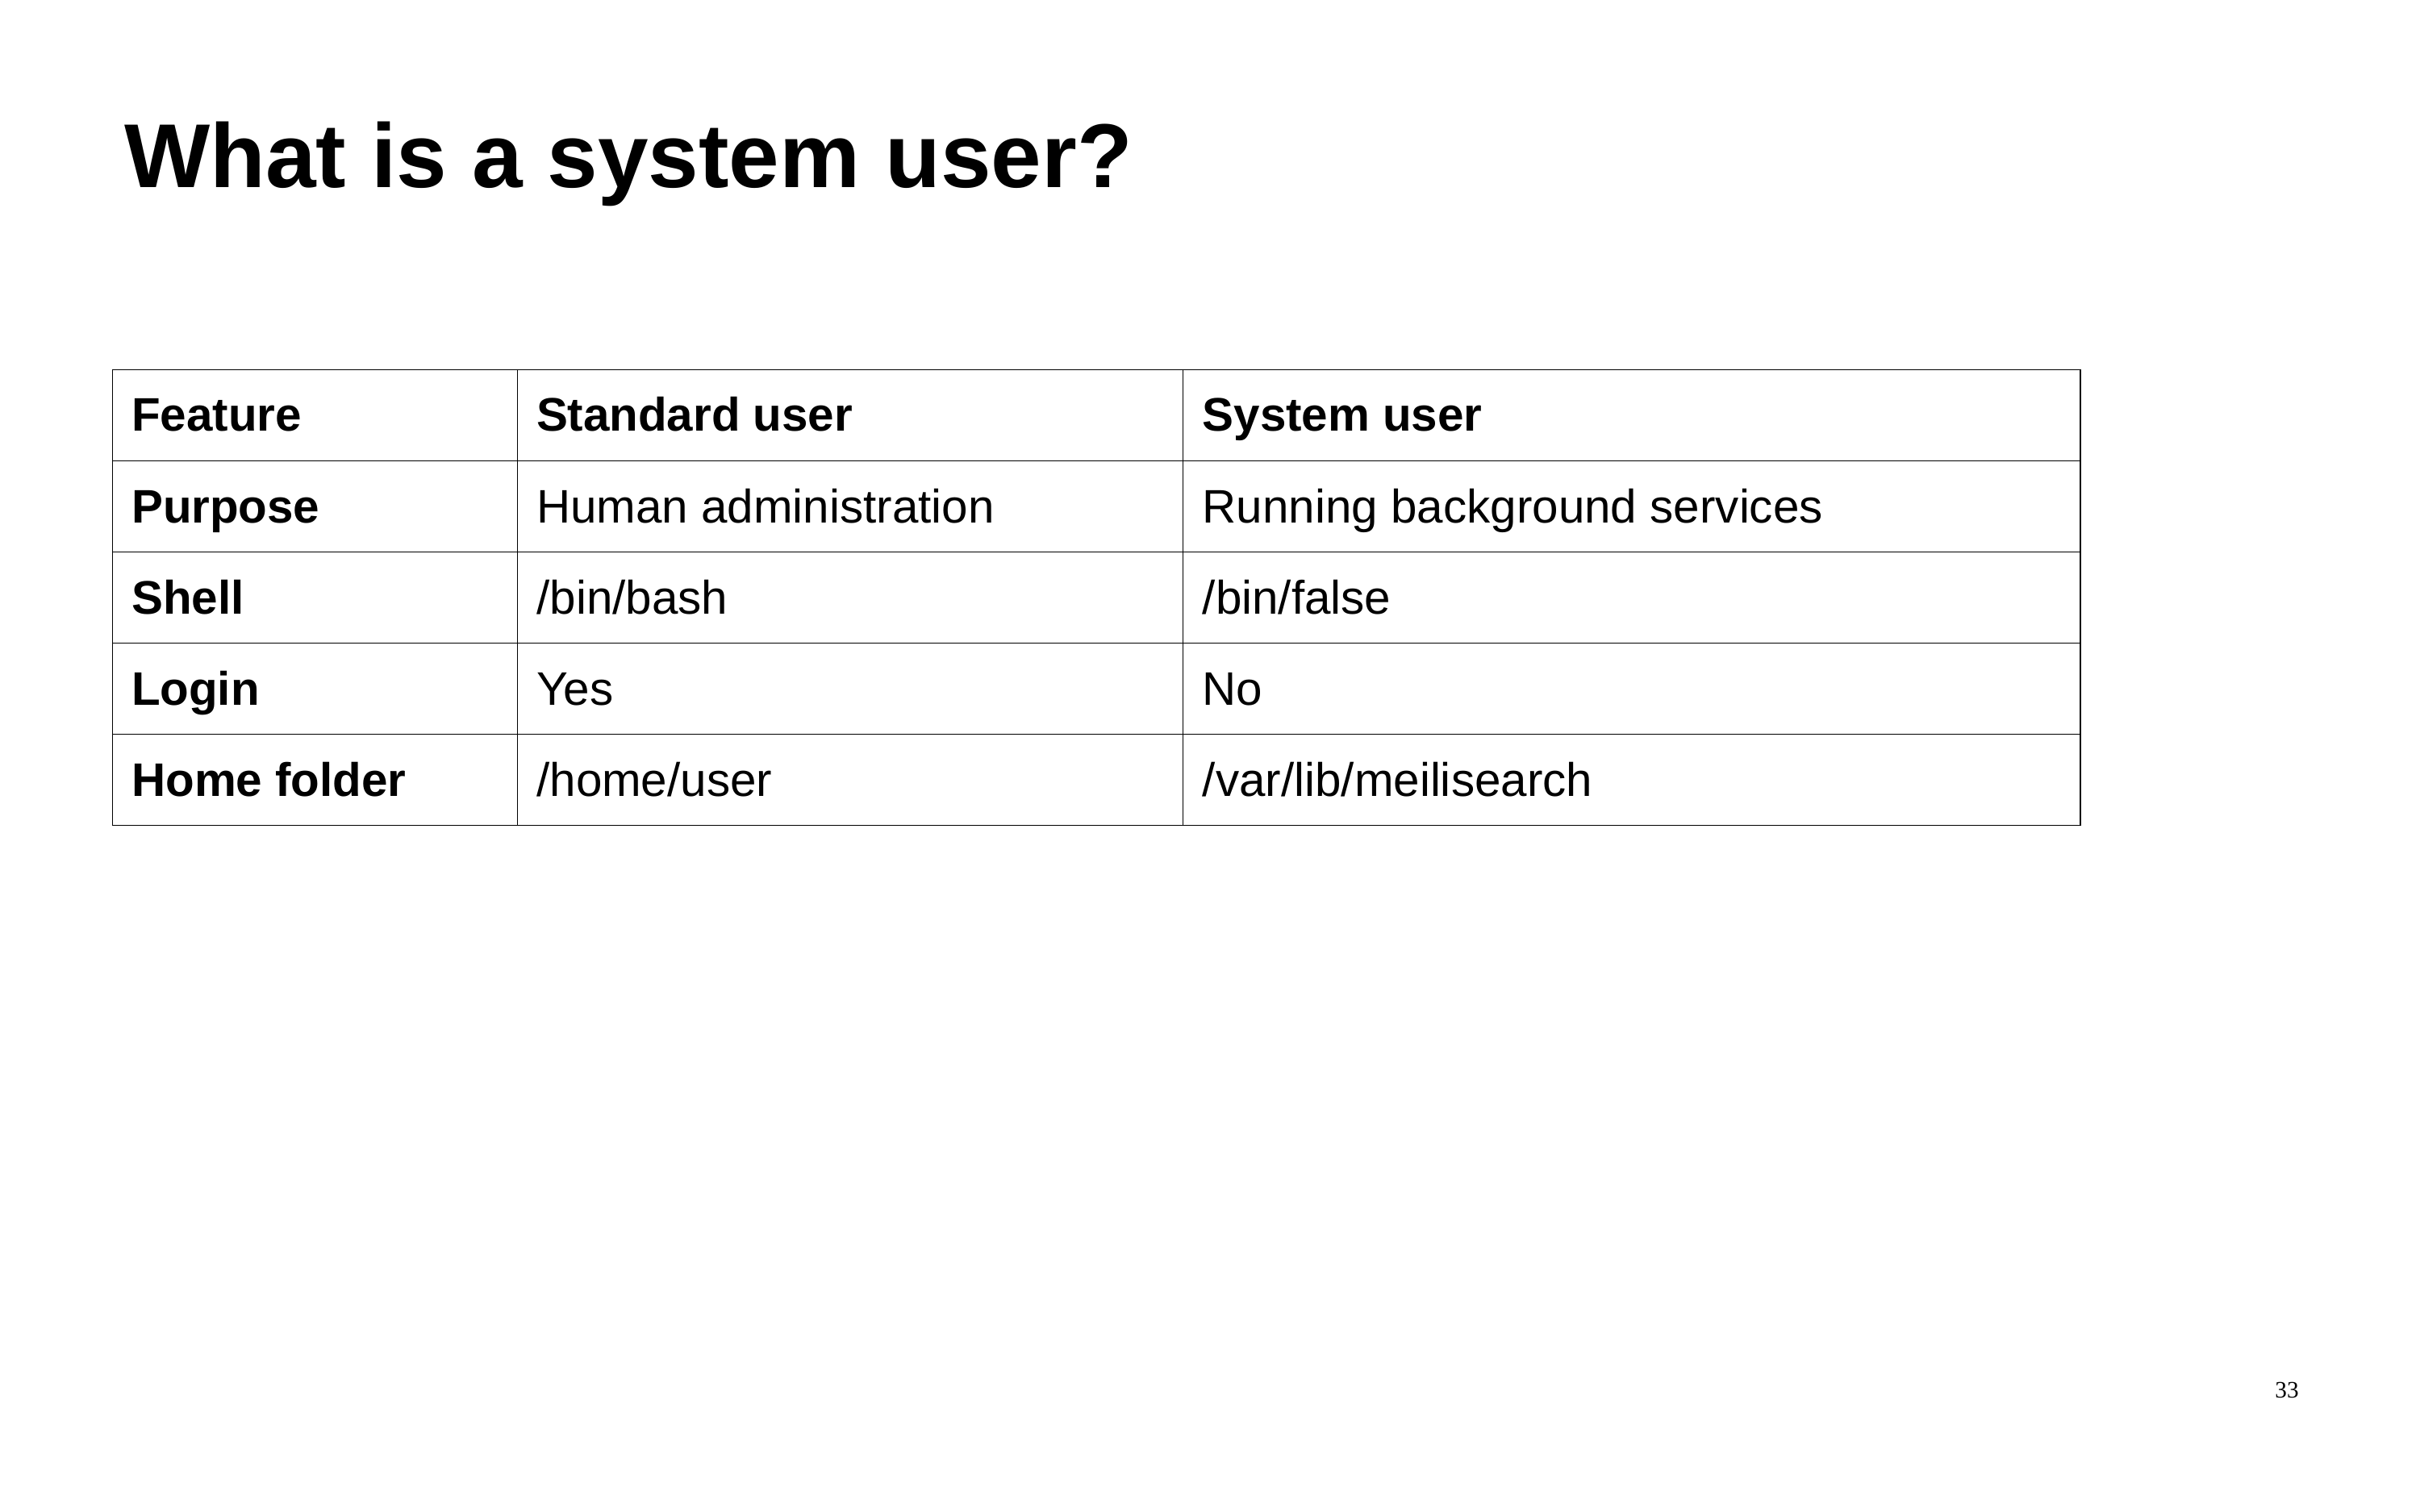

What is a system user?
| Feature | Standard user | System user |
| --- | --- | --- |
| Purpose | Human administration | Running background services |
| Shell | /bin/bash | /bin/false |
| Login | Yes | No |
| Home folder | /home/user | /var/lib/meilisearch |
33